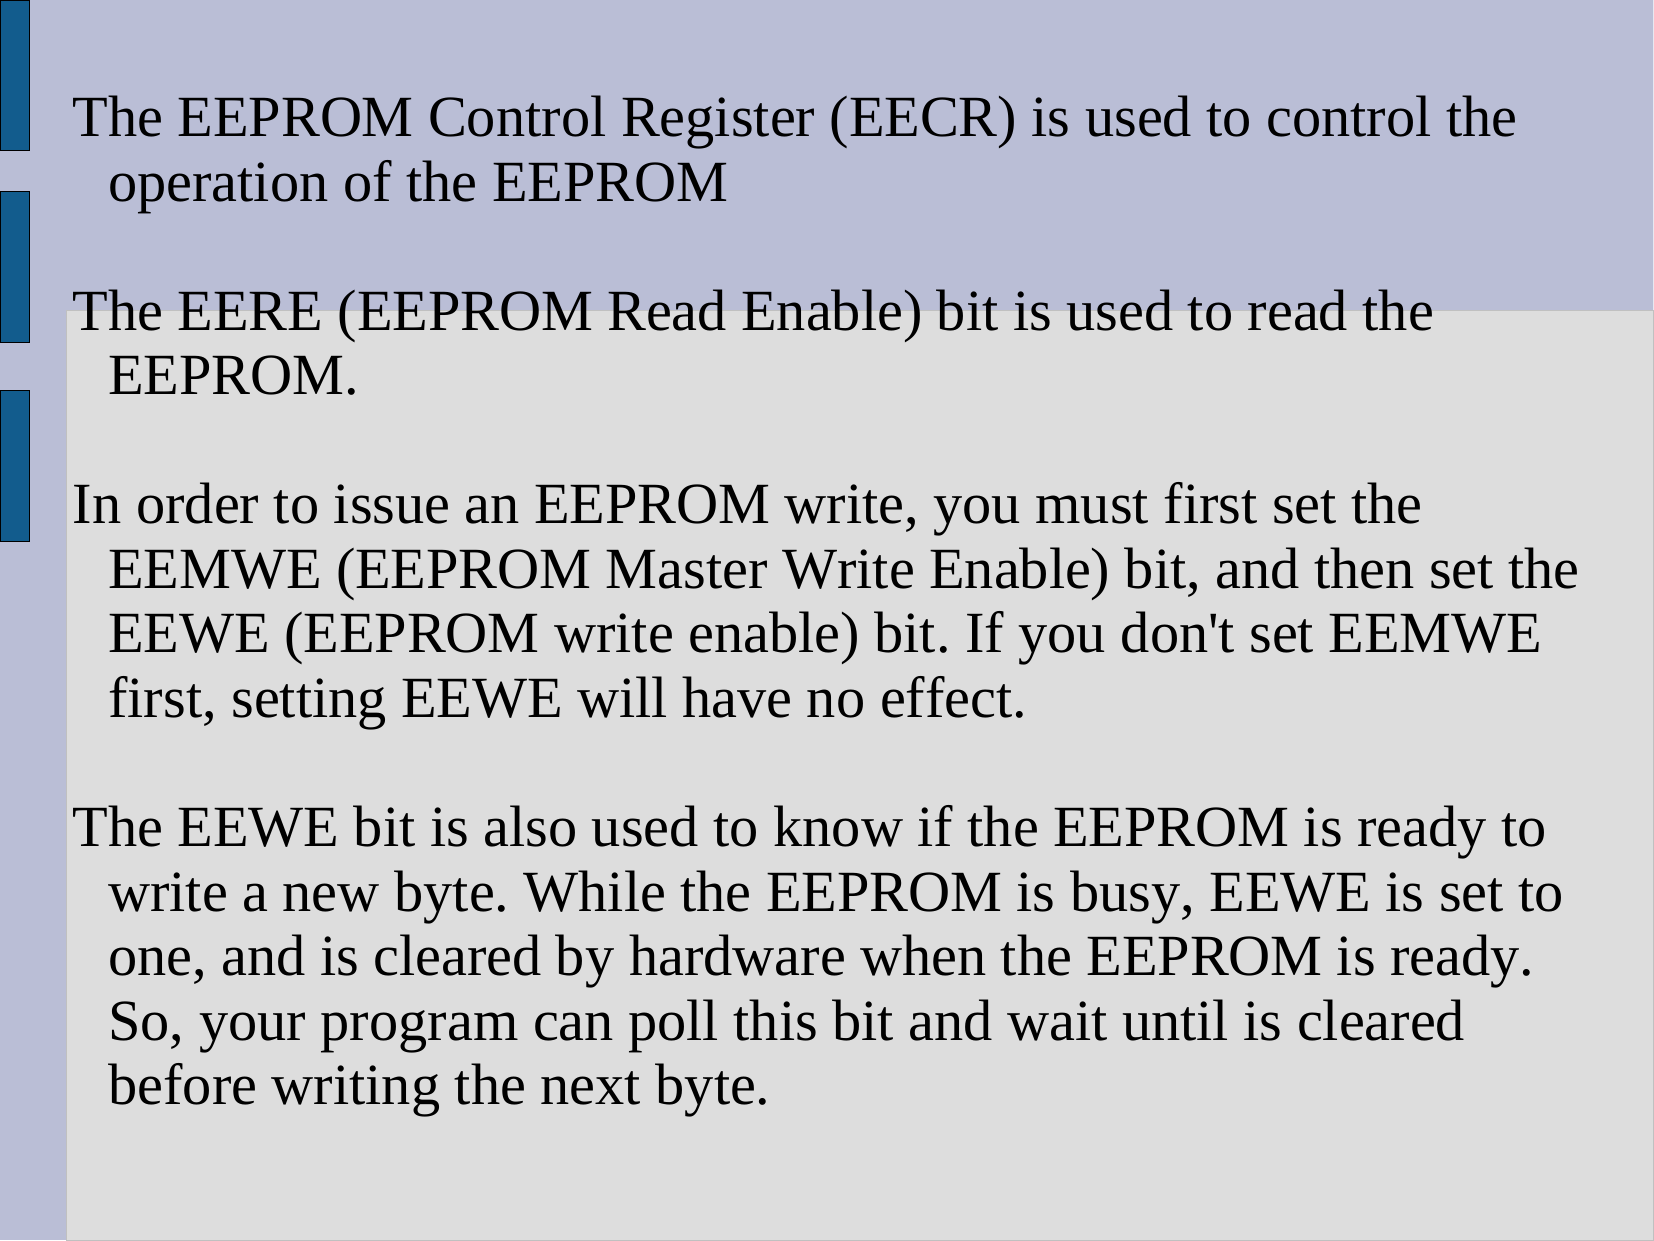

The EEPROM Control Register (EECR) is used to control the operation of the EEPROM
The EERE (EEPROM Read Enable) bit is used to read the EEPROM.
In order to issue an EEPROM write, you must first set the EEMWE (EEPROM Master Write Enable) bit, and then set the EEWE (EEPROM write enable) bit. If you don't set EEMWE first, setting EEWE will have no effect.
The EEWE bit is also used to know if the EEPROM is ready to write a new byte. While the EEPROM is busy, EEWE is set to one, and is cleared by hardware when the EEPROM is ready. So, your program can poll this bit and wait until is cleared before writing the next byte.